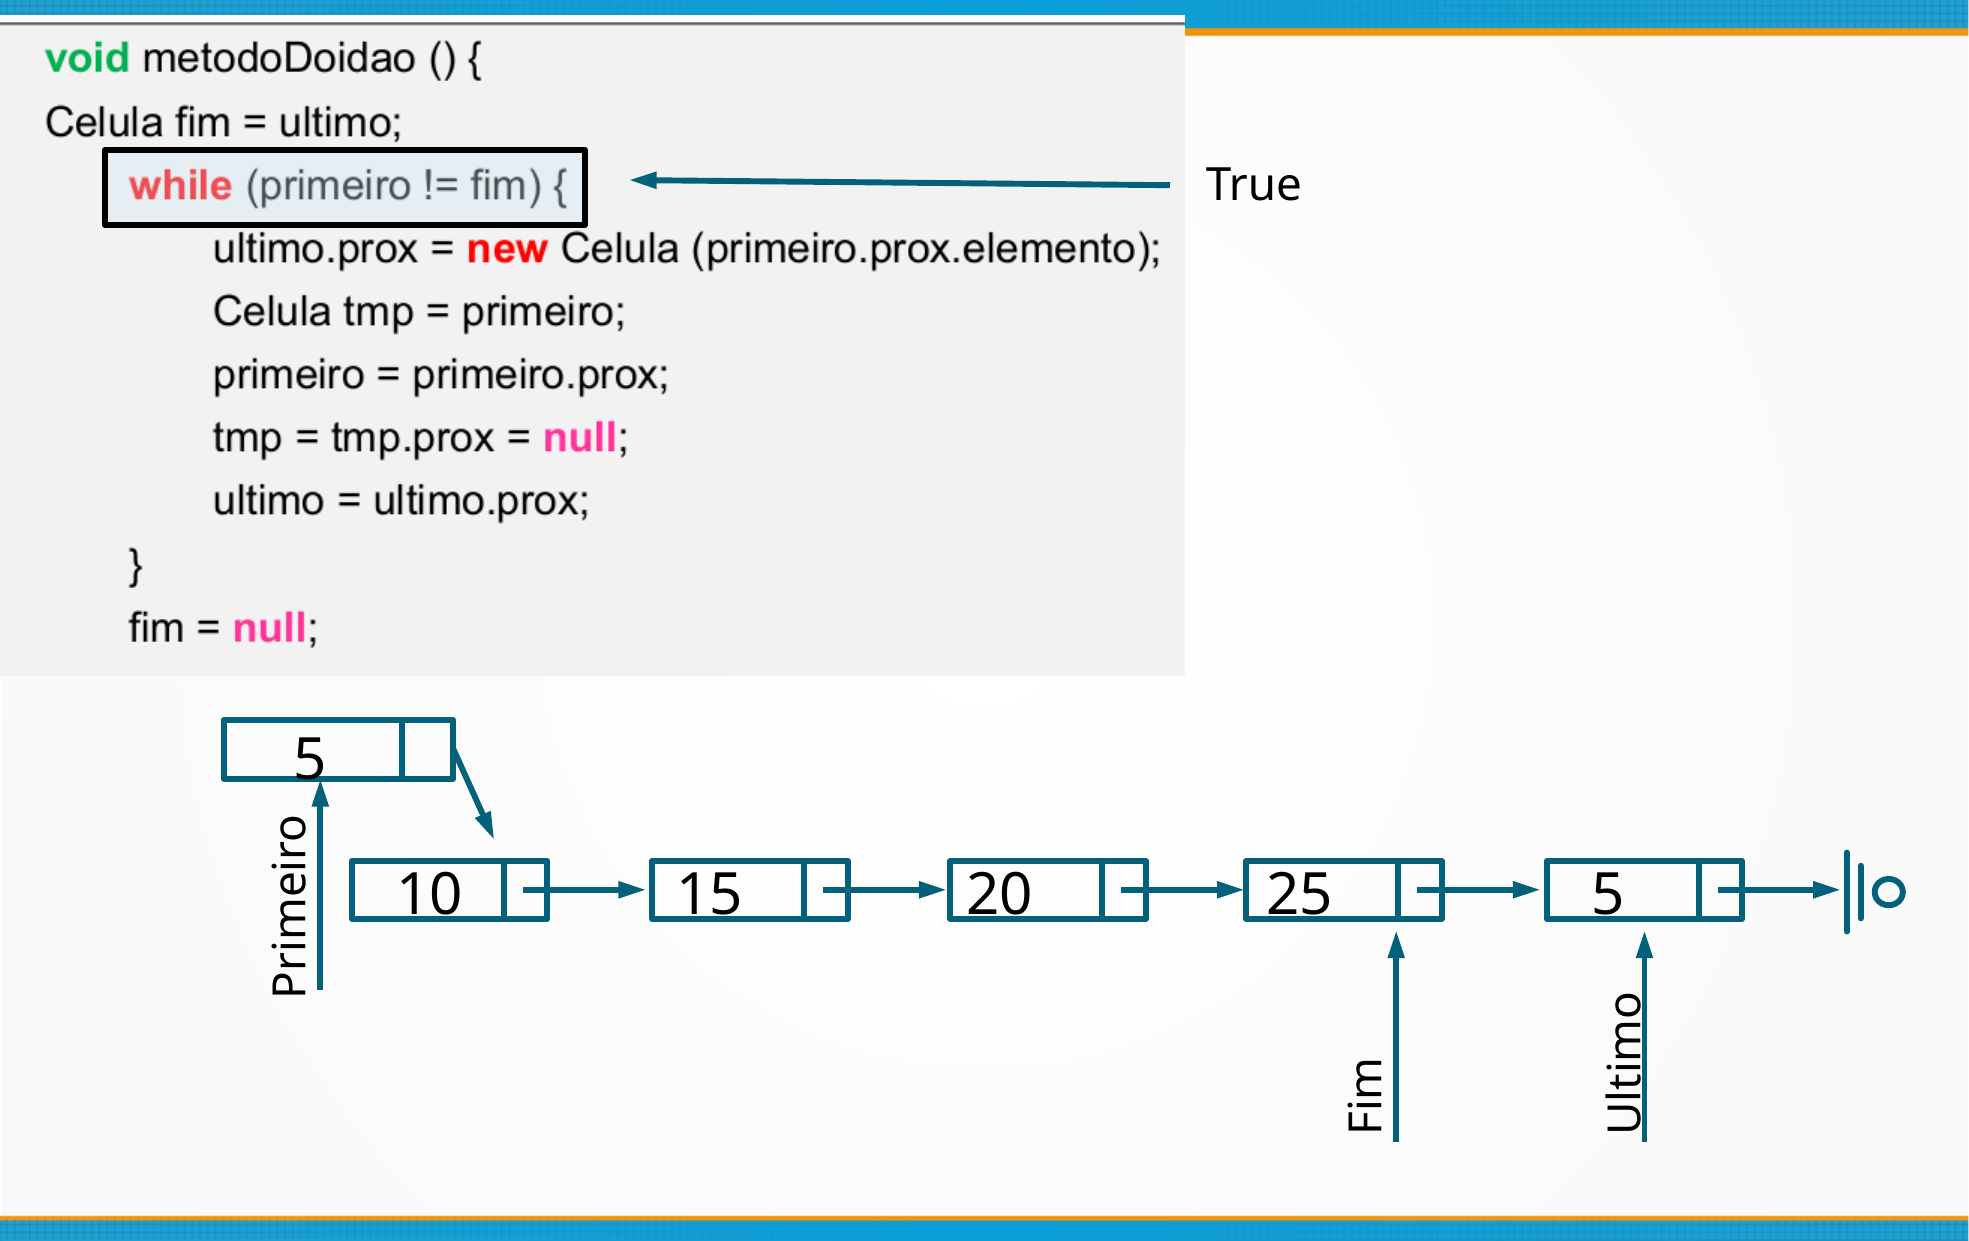

True
5
Primeiro
10
15
20
25
5
Fim
Ultimo